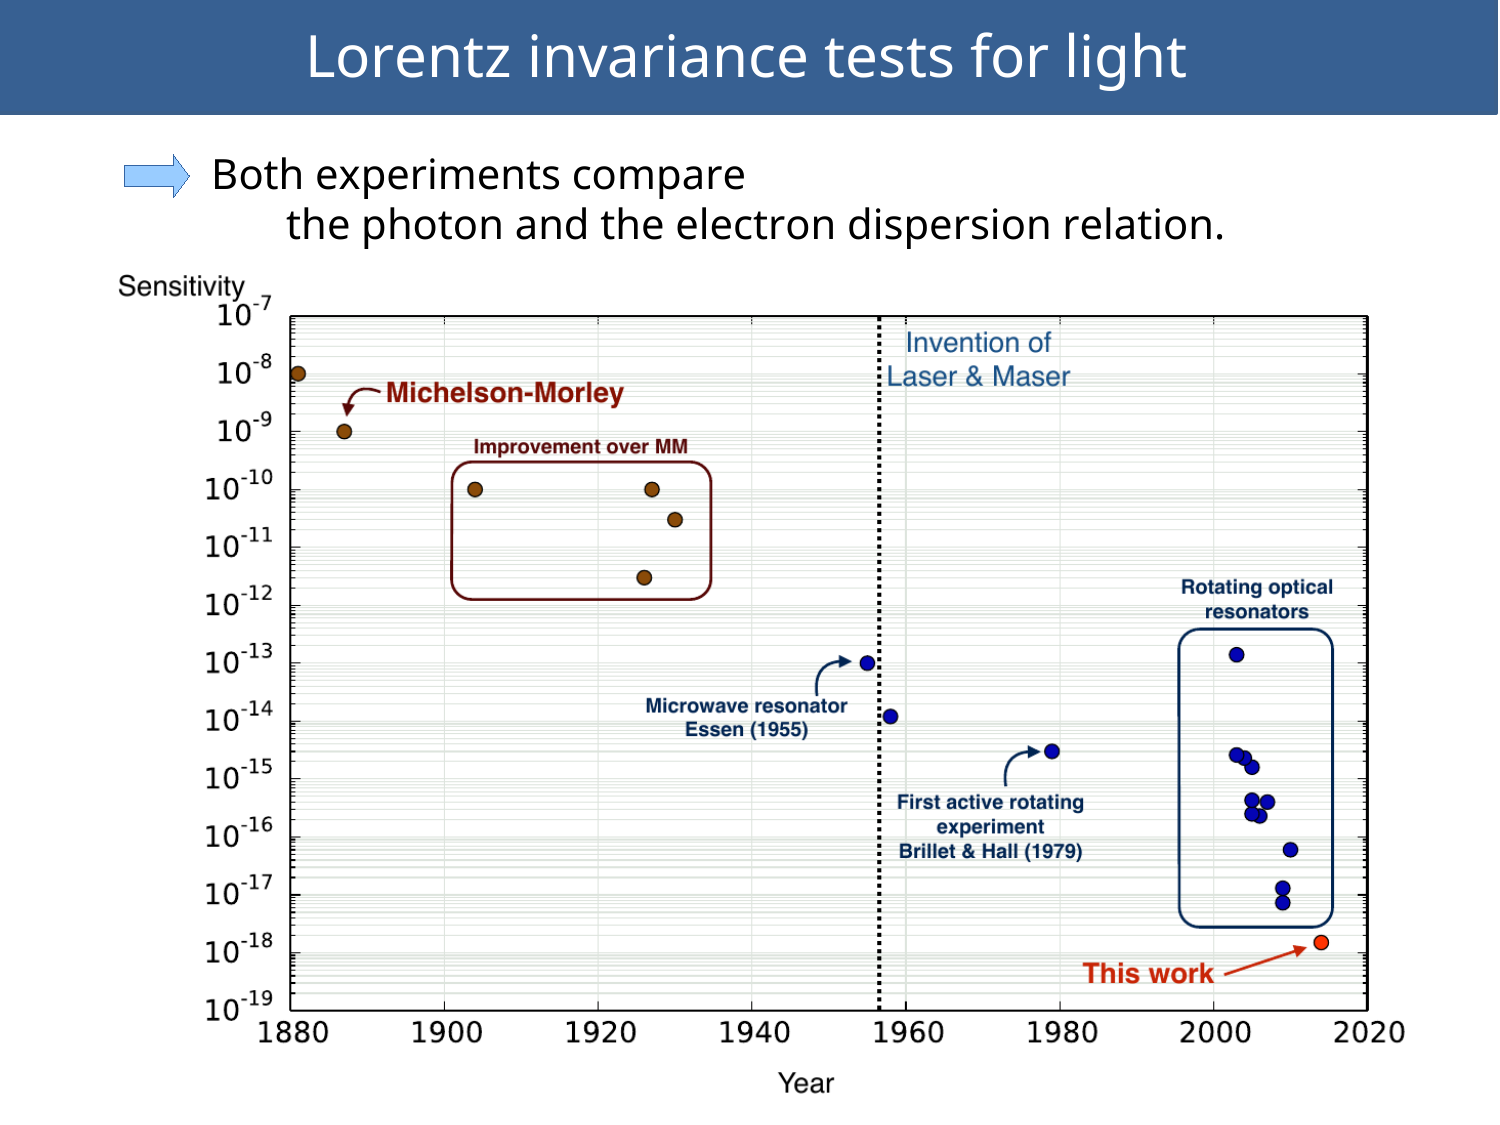

Lorentz invariance tests for light
Both experiments compare
	the photon and the electron dispersion relation.